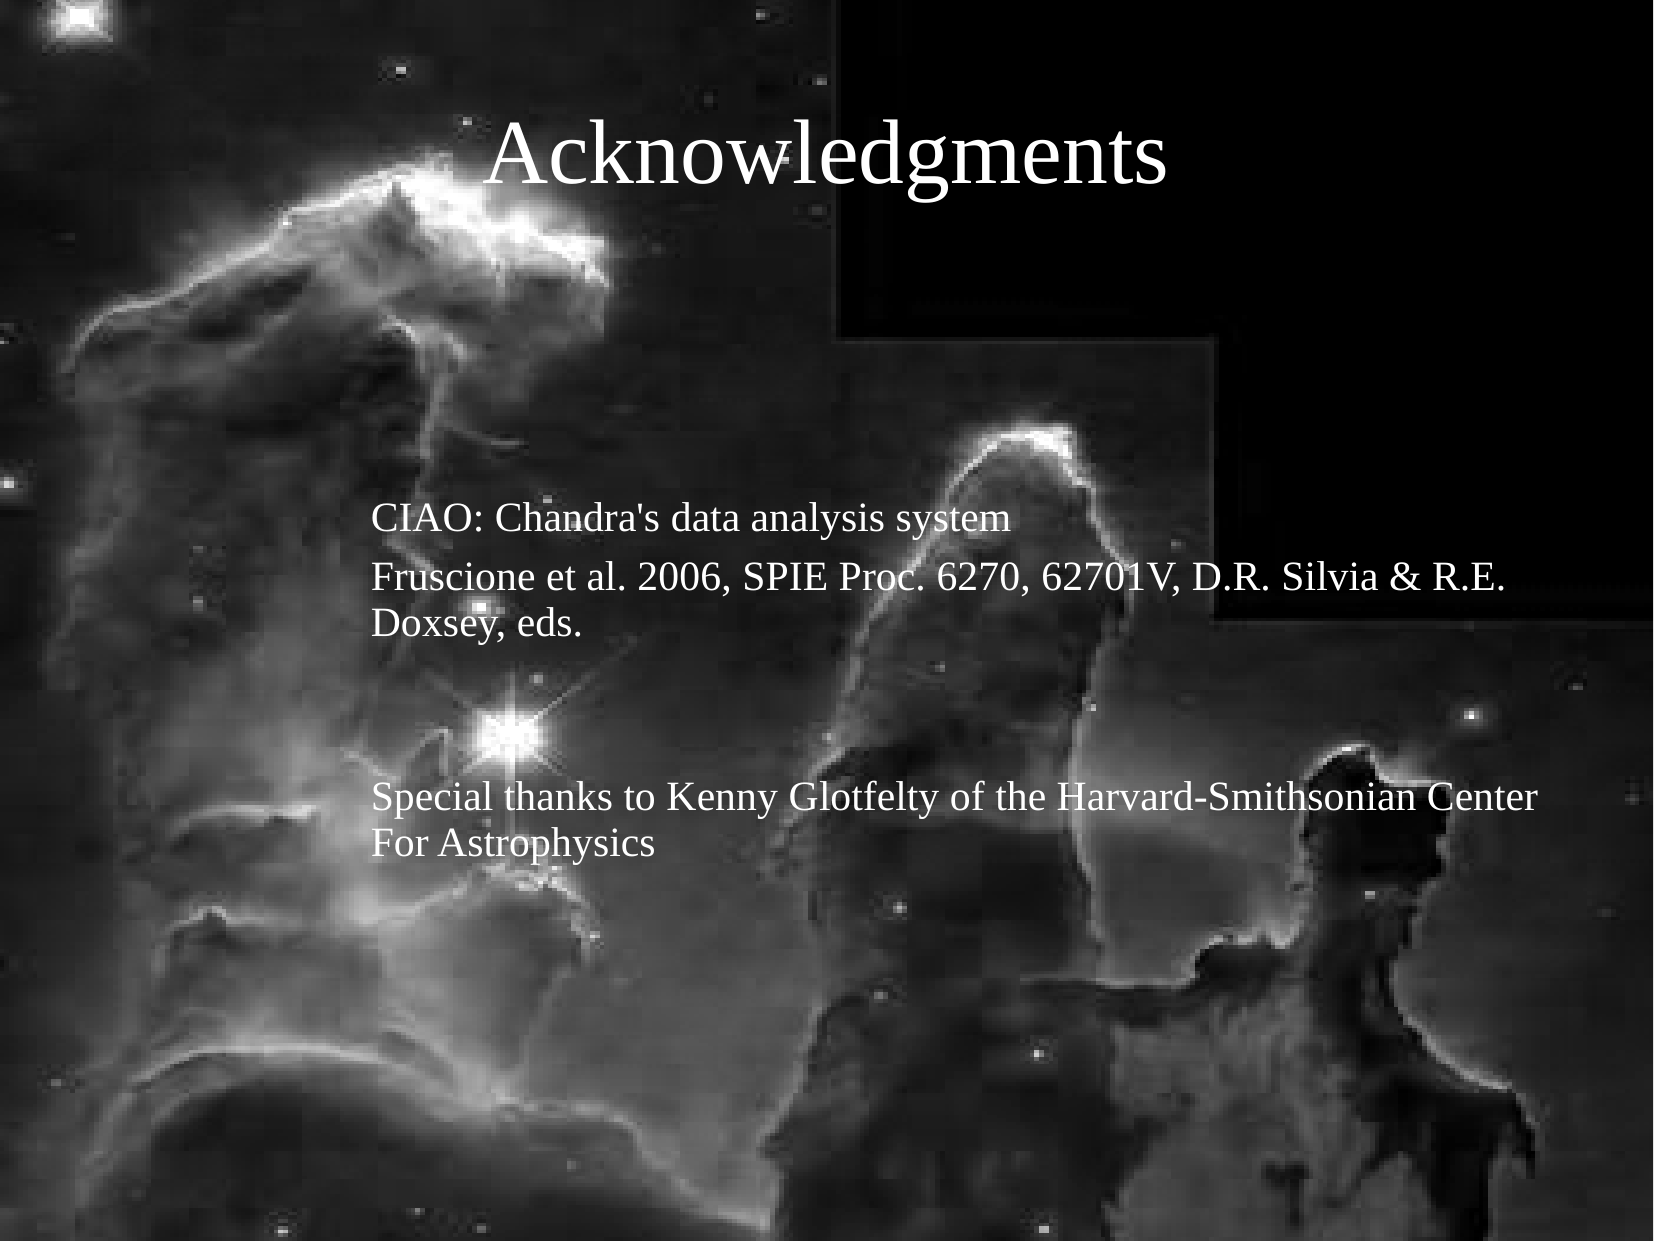

# Acknowledgments
CIAO: Chandra's data analysis system
Fruscione et al. 2006, SPIE Proc. 6270, 62701V, D.R. Silvia & R.E. Doxsey, eds.
Special thanks to Kenny Glotfelty of the Harvard-Smithsonian Center For Astrophysics